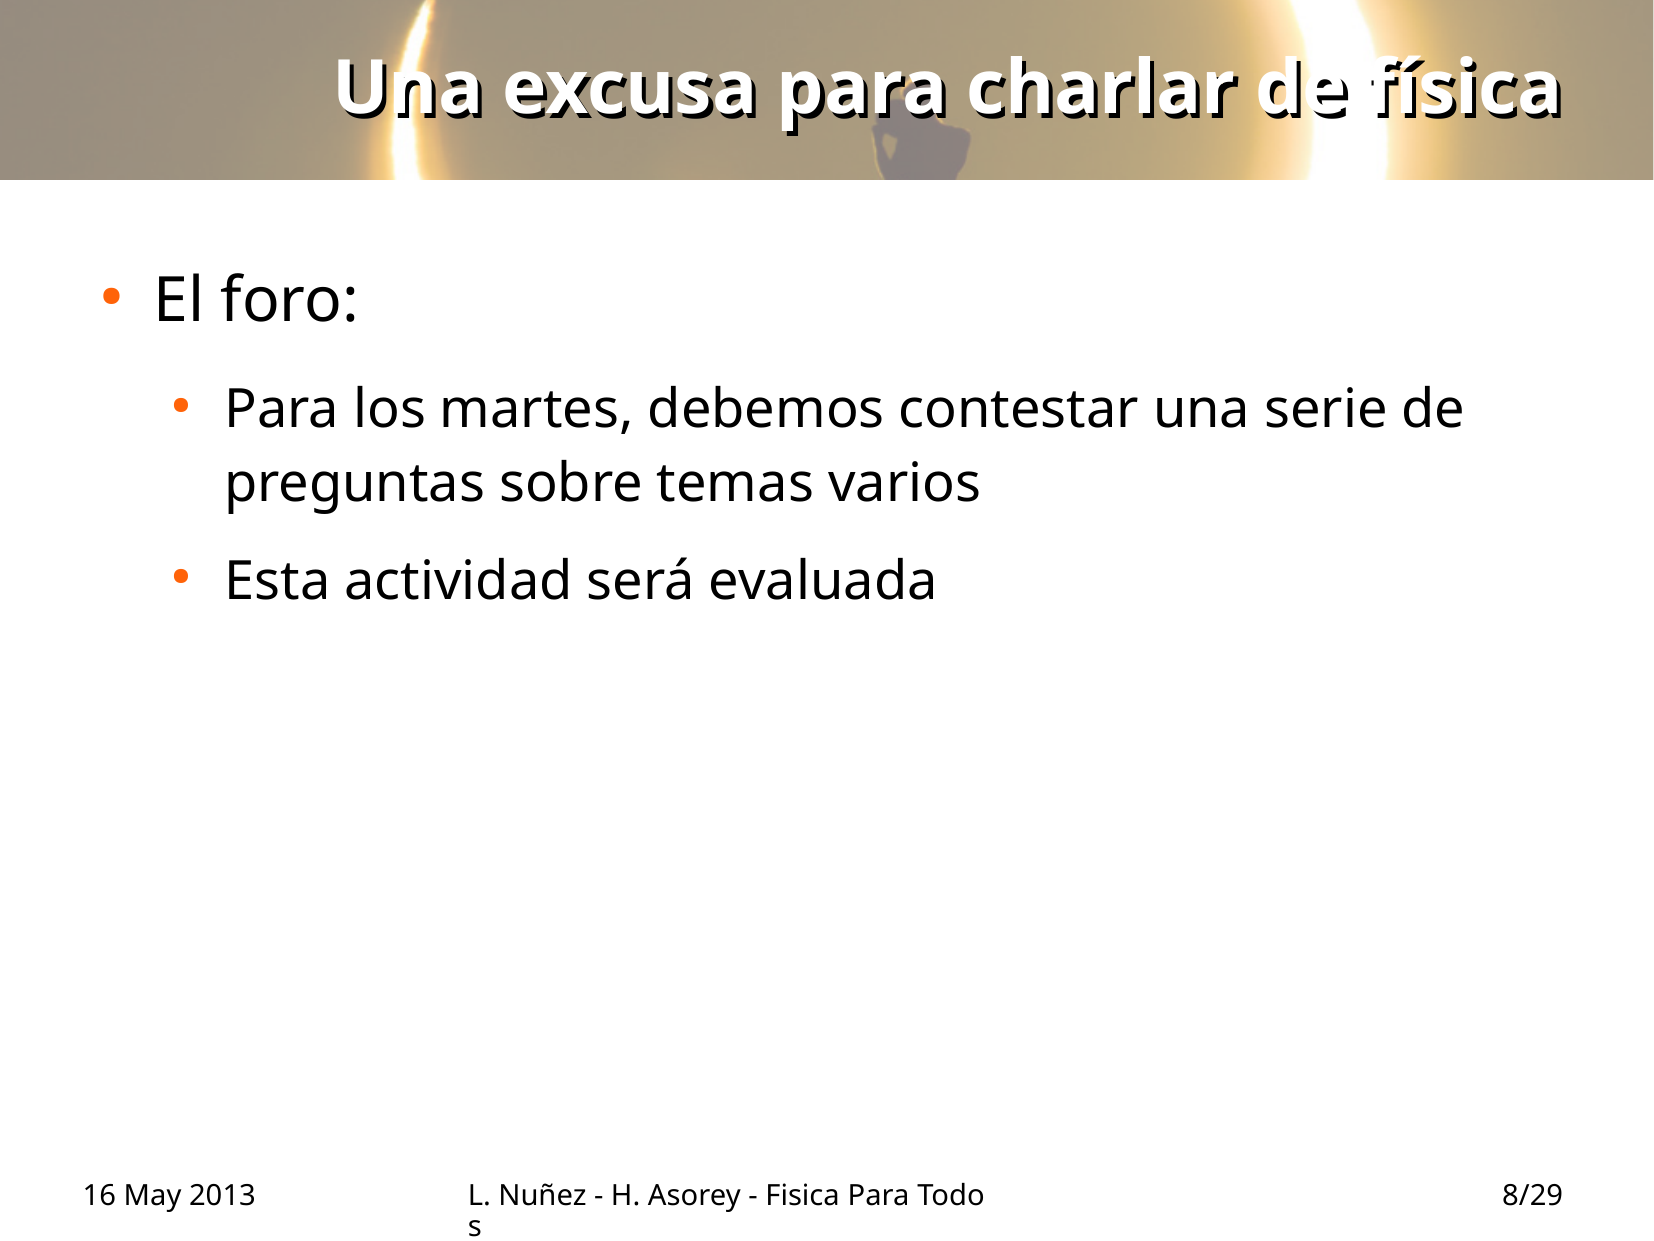

# Una excusa para charlar de física
El foro:
Para los martes, debemos contestar una serie de preguntas sobre temas varios
Esta actividad será evaluada
16 May 2013
L. Nuñez - H. Asorey - Fisica Para Todos
8